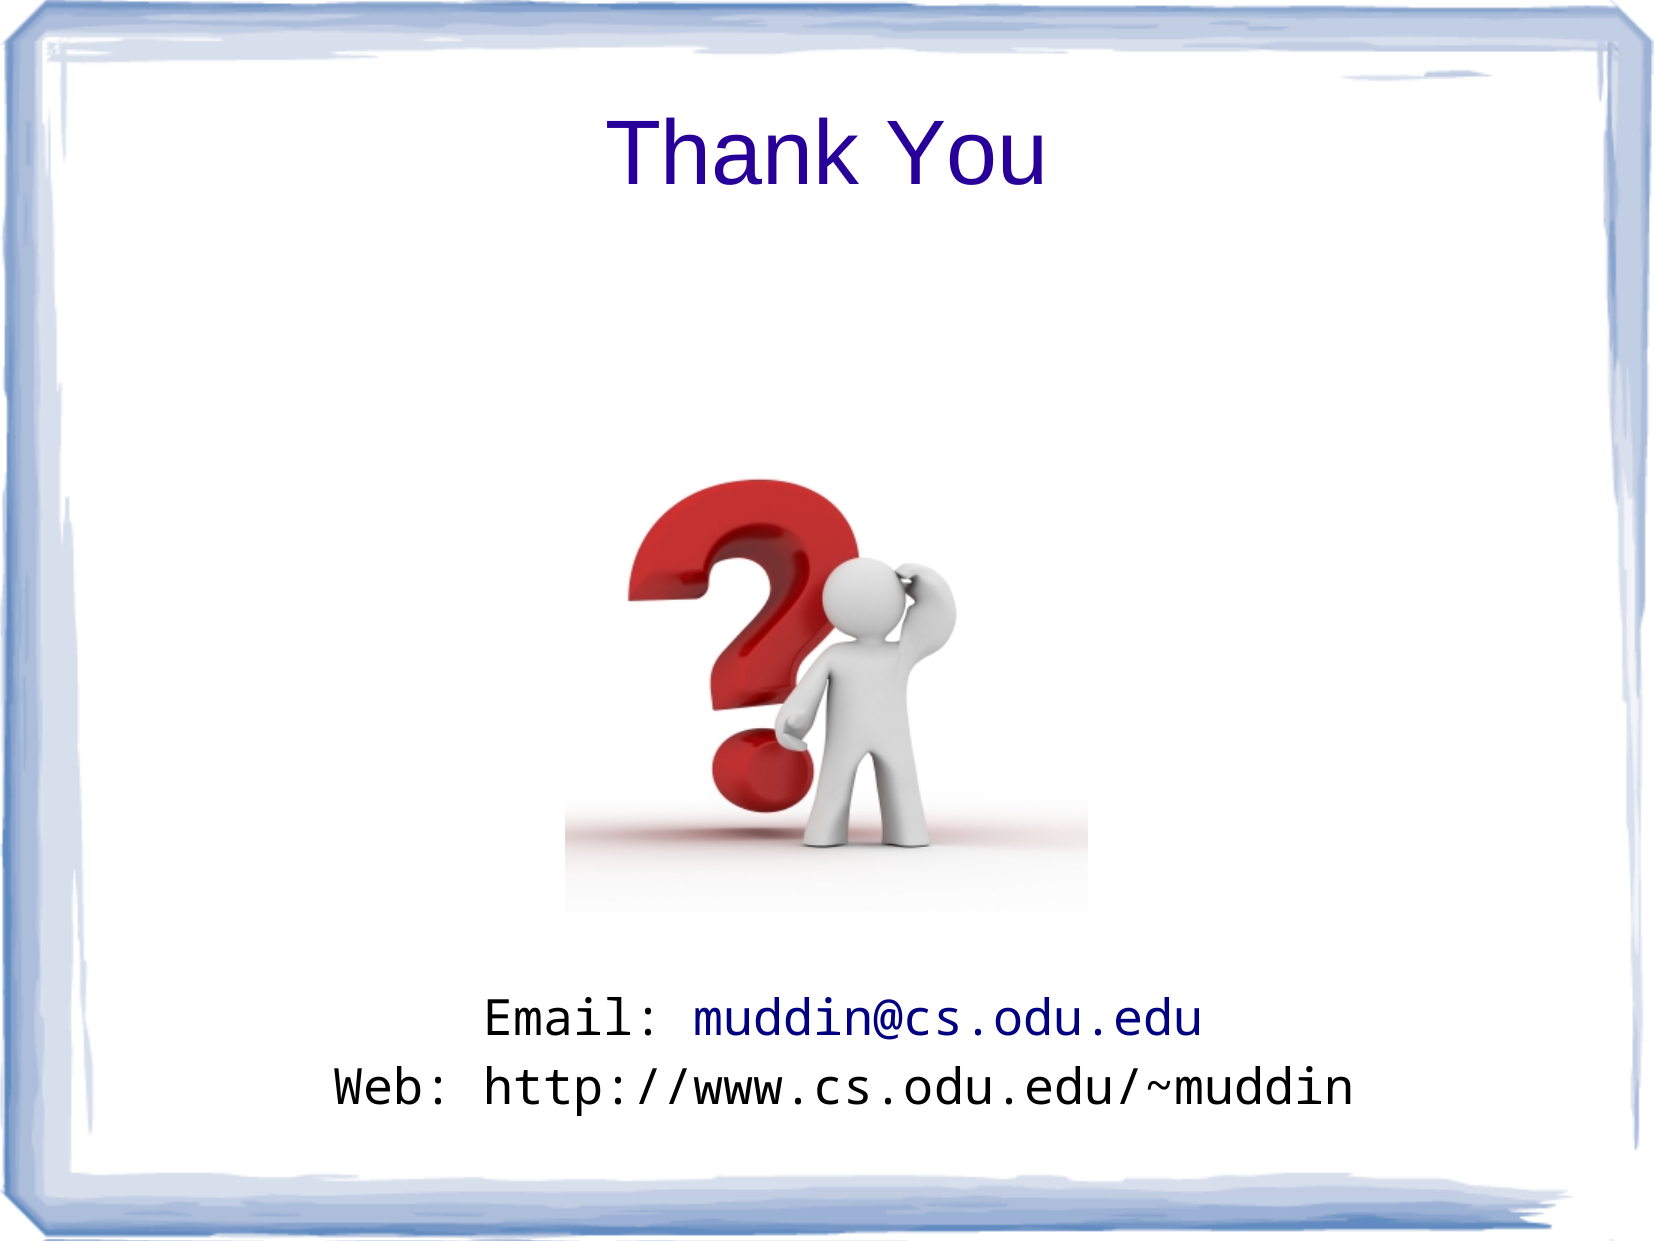

# Thank You
Email: muddin@cs.odu.edu
Web: http://www.cs.odu.edu/~muddin